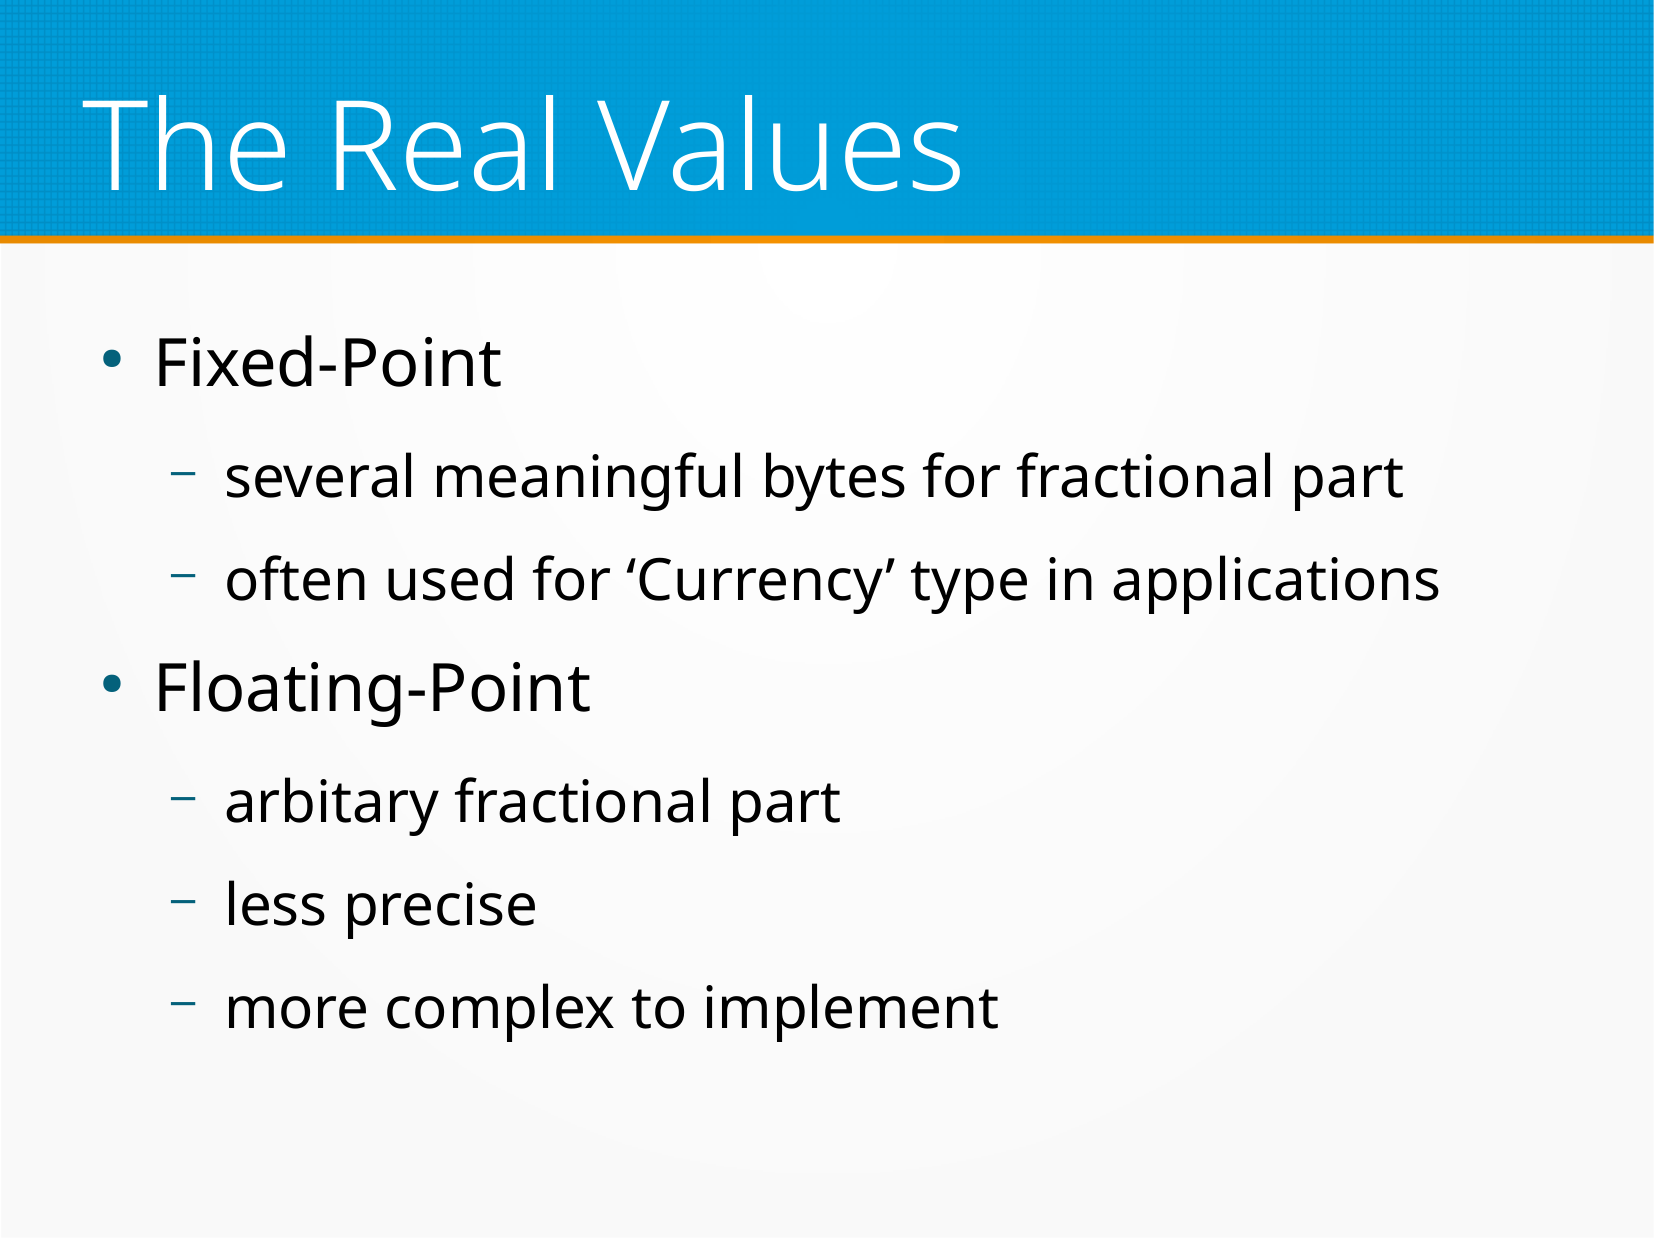

# The Real Values
Fixed-Point
several meaningful bytes for fractional part
often used for ‘Currency’ type in applications
Floating-Point
arbitary fractional part
less precise
more complex to implement